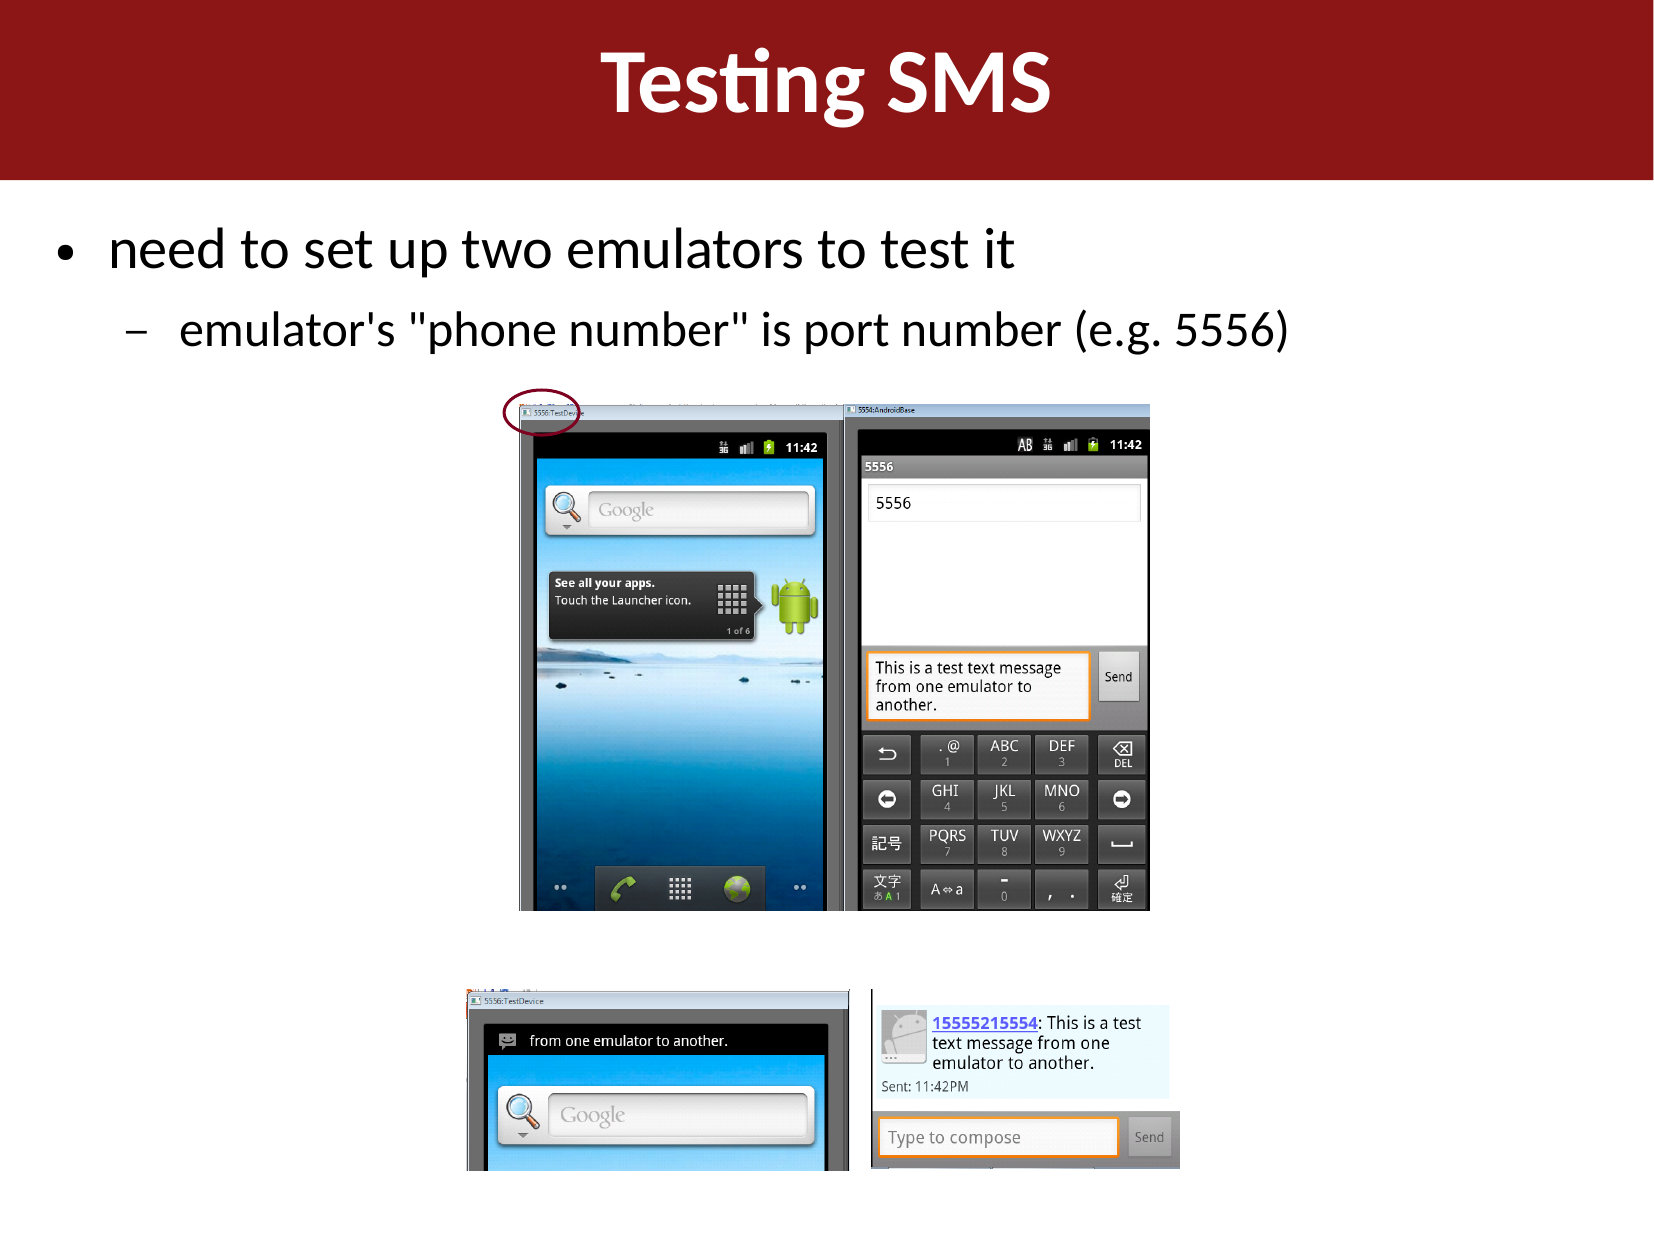

# Testing SMS
need to set up two emulators to test it
emulator's "phone number" is port number (e.g. 5556)